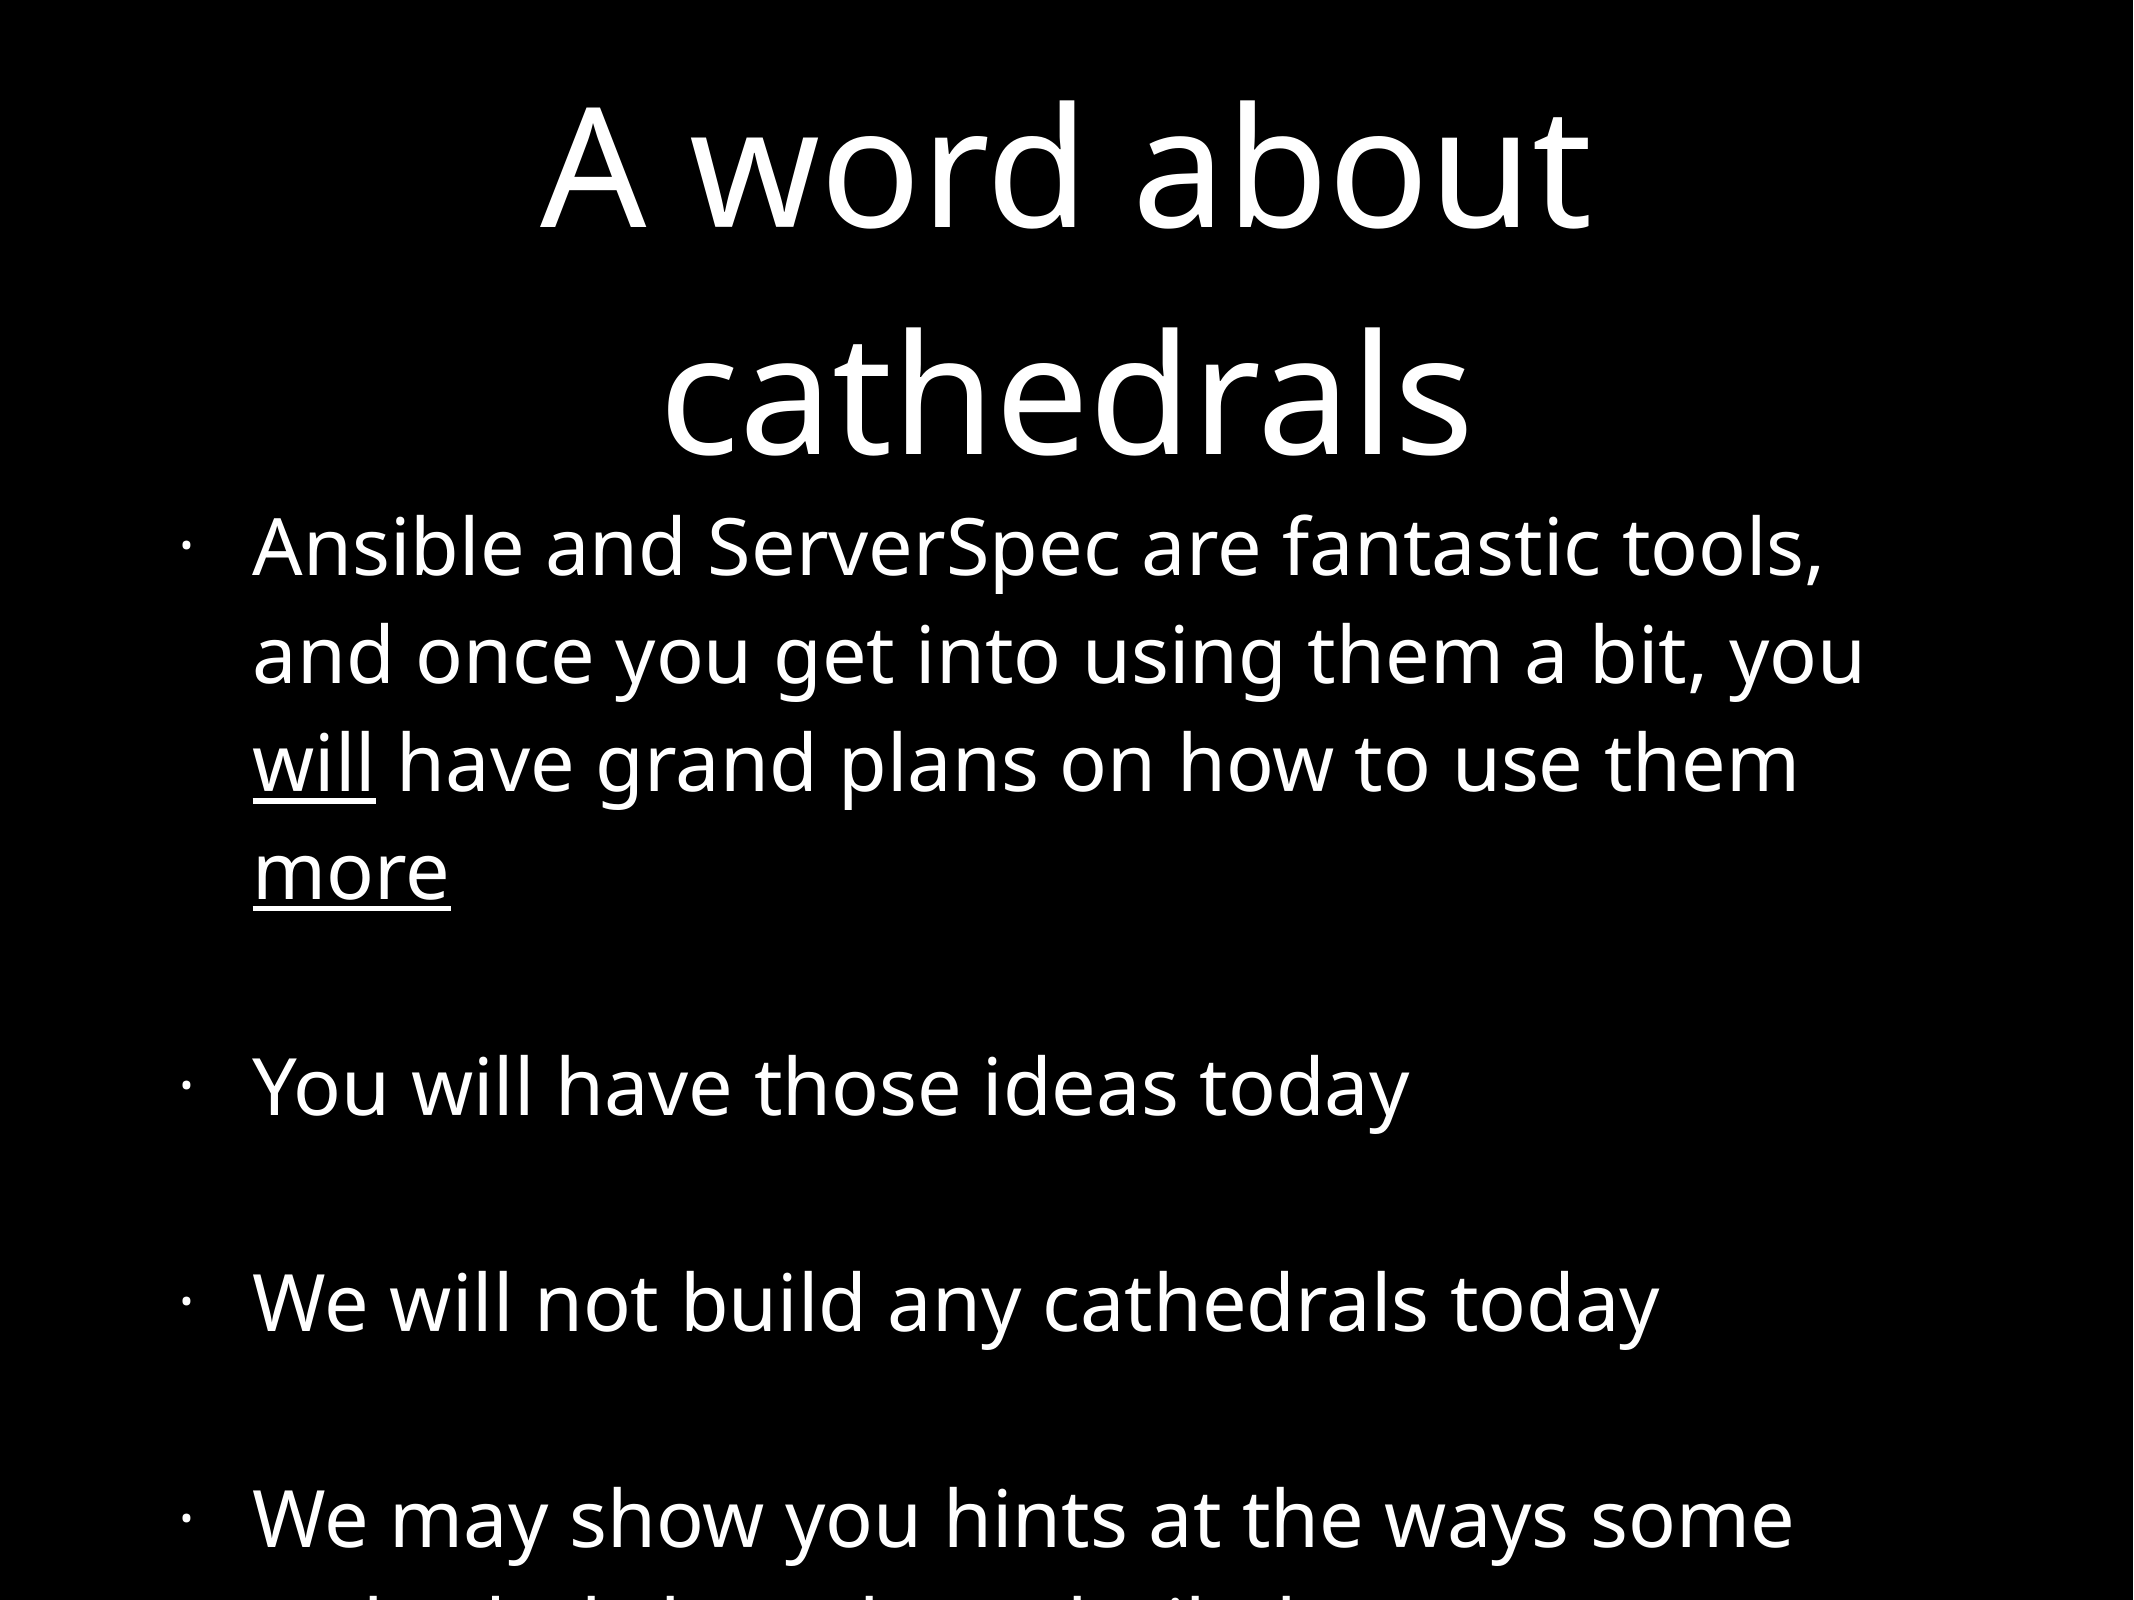

A word about cathedrals
Ansible and ServerSpec are fantastic tools, and once you get into using them a bit, you will have grand plans on how to use them more
You will have those ideas today
We will not build any cathedrals today
We may show you hints at the ways some cathedrals have been built, however…